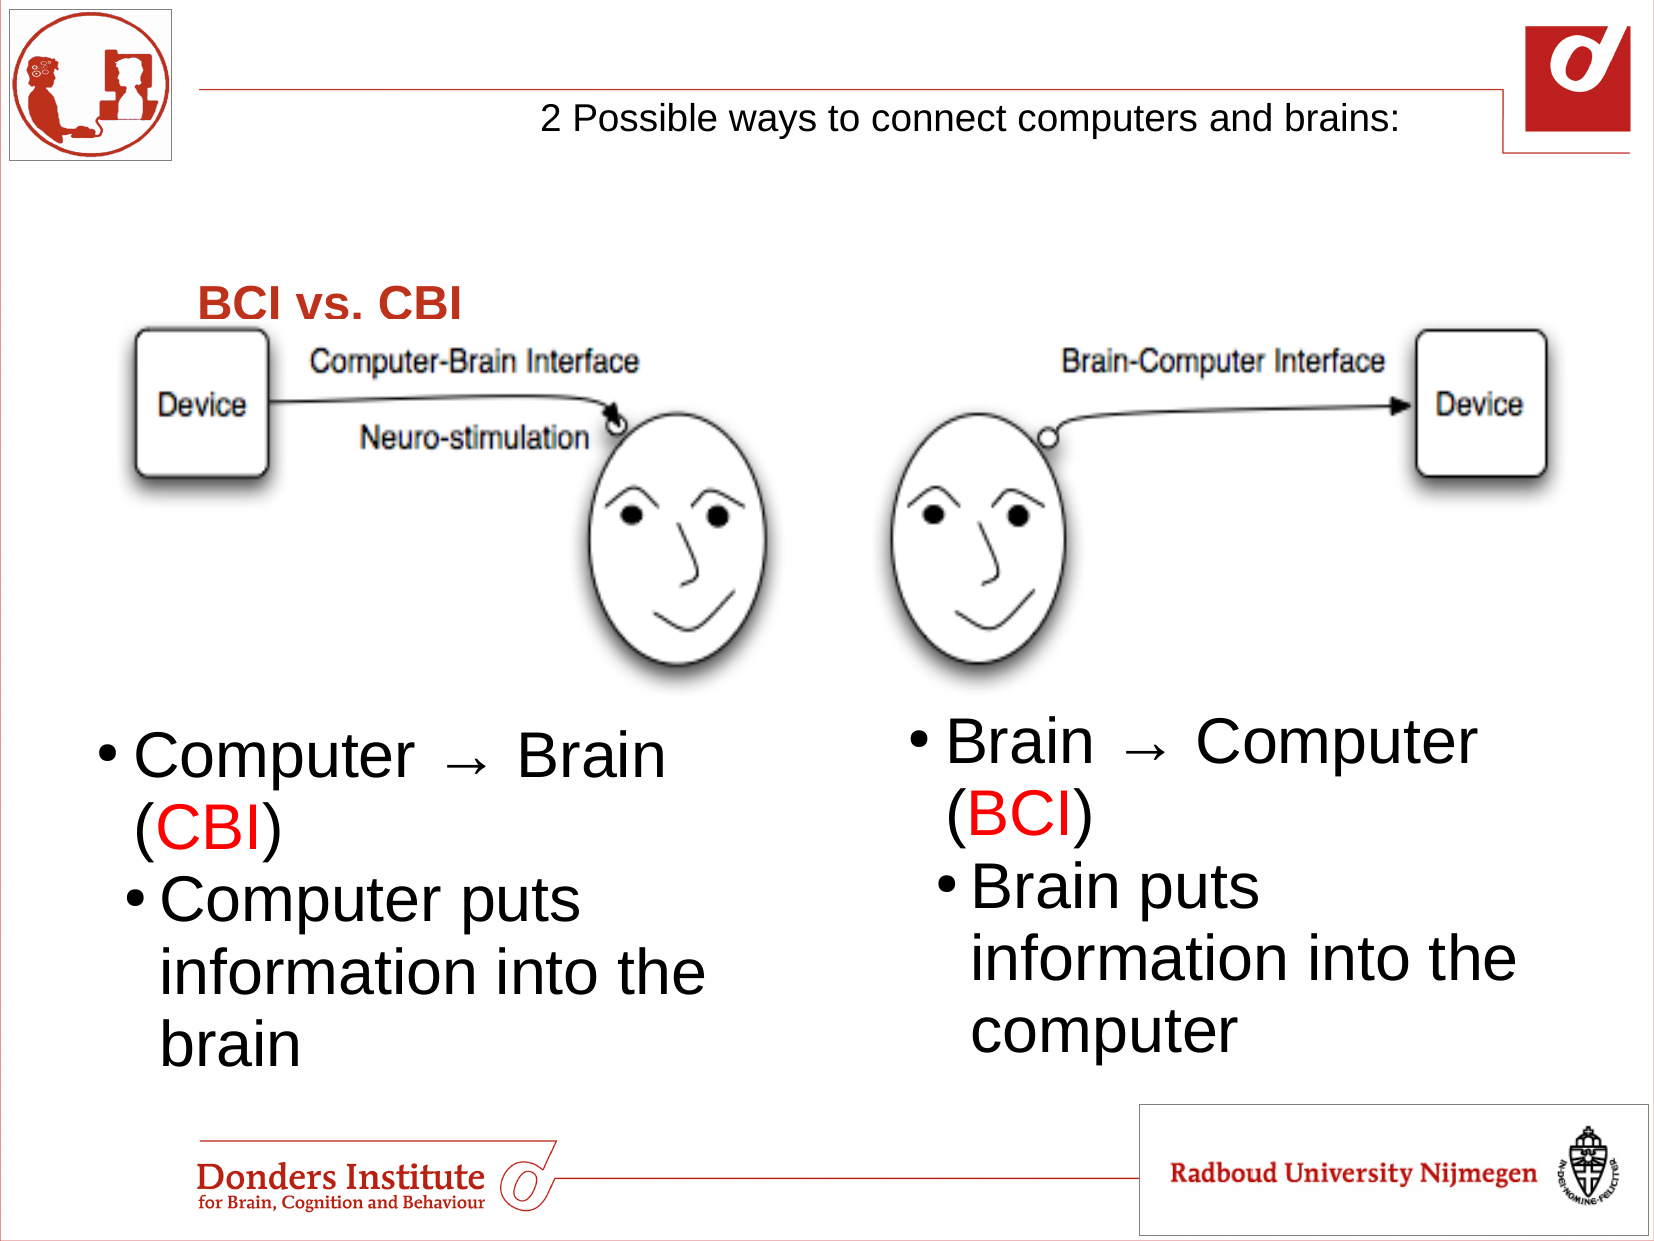

2 Possible ways to connect computers and brains:
# BCI vs. CBI
Brain → Computer (BCI)
Brain puts information into the computer
Computer → Brain (CBI)
Computer puts information into the brain